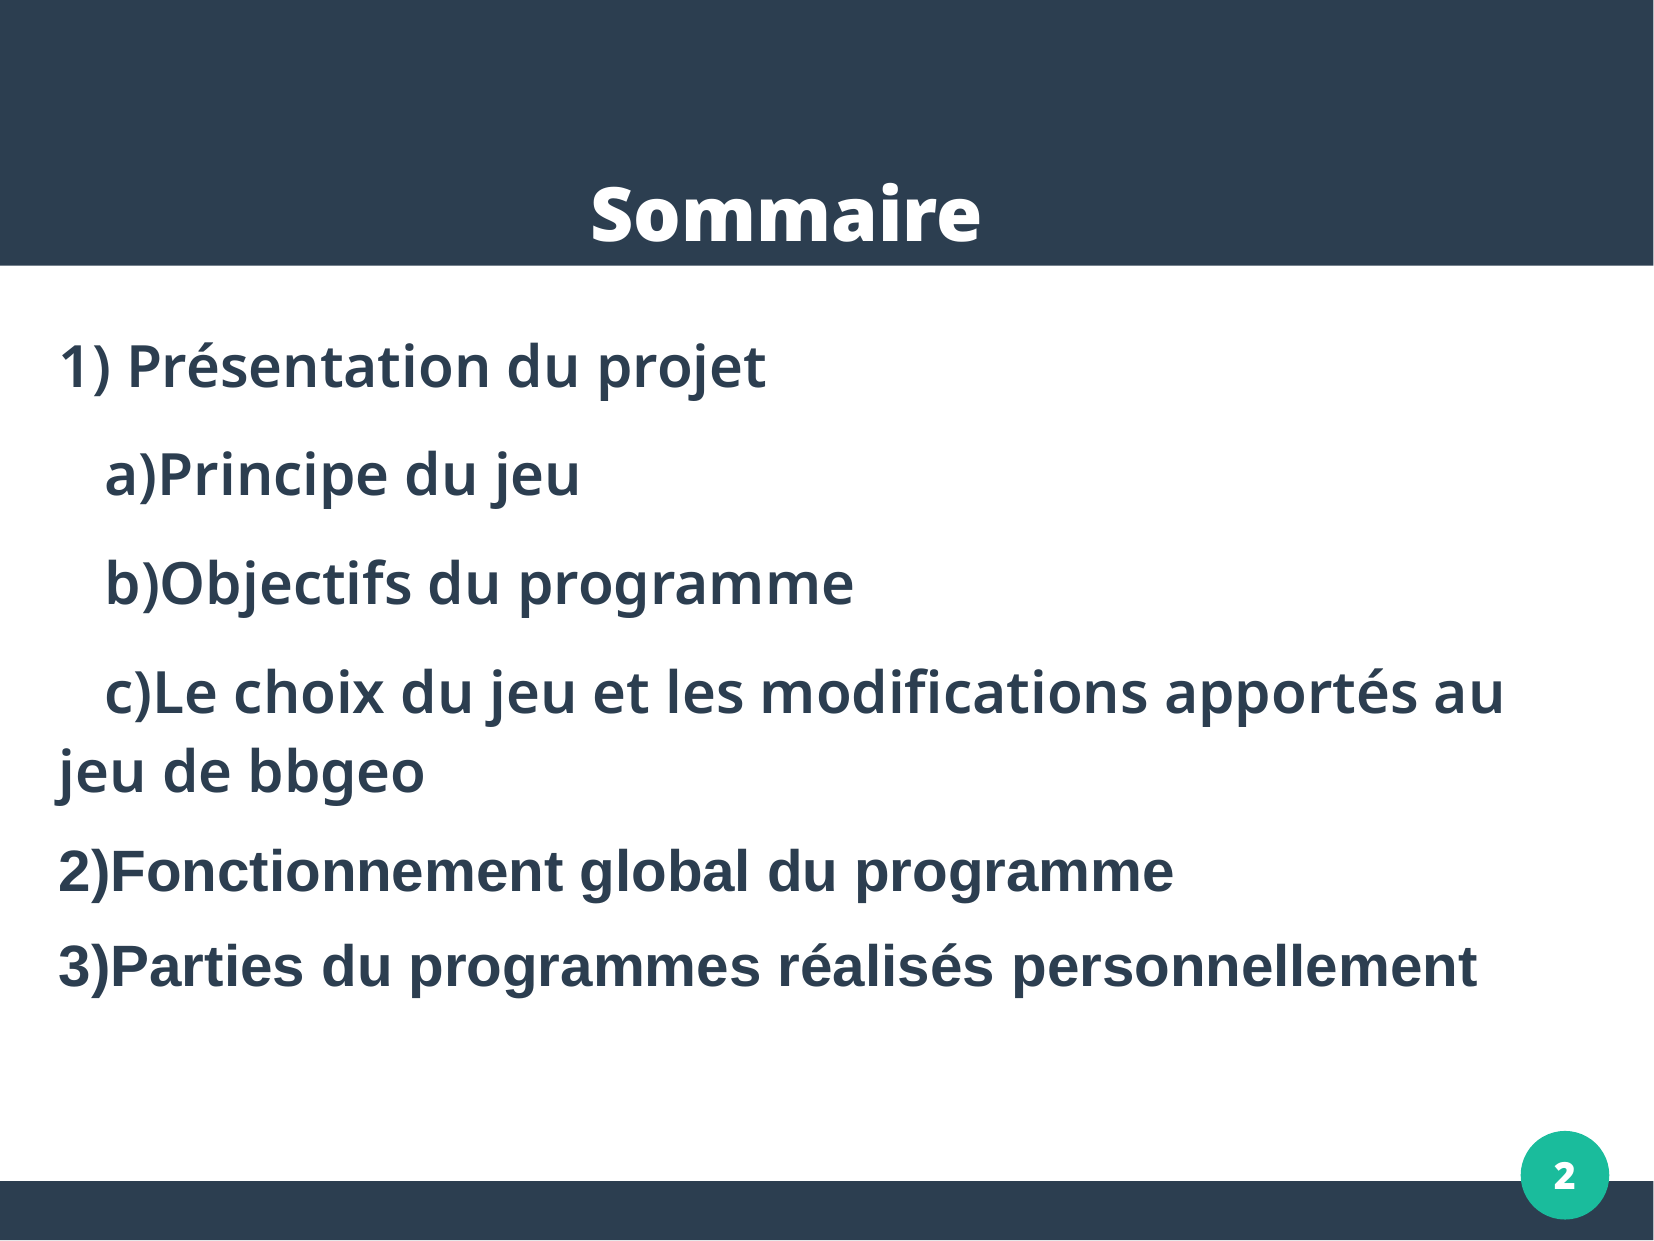

# Sommaire
1) Présentation du projet
 a)Principe du jeu
 b)Objectifs du programme
 c)Le choix du jeu et les modifications apportés au jeu de bbgeo
2)Fonctionnement global du programme
3)Parties du programmes réalisés personnellement
2